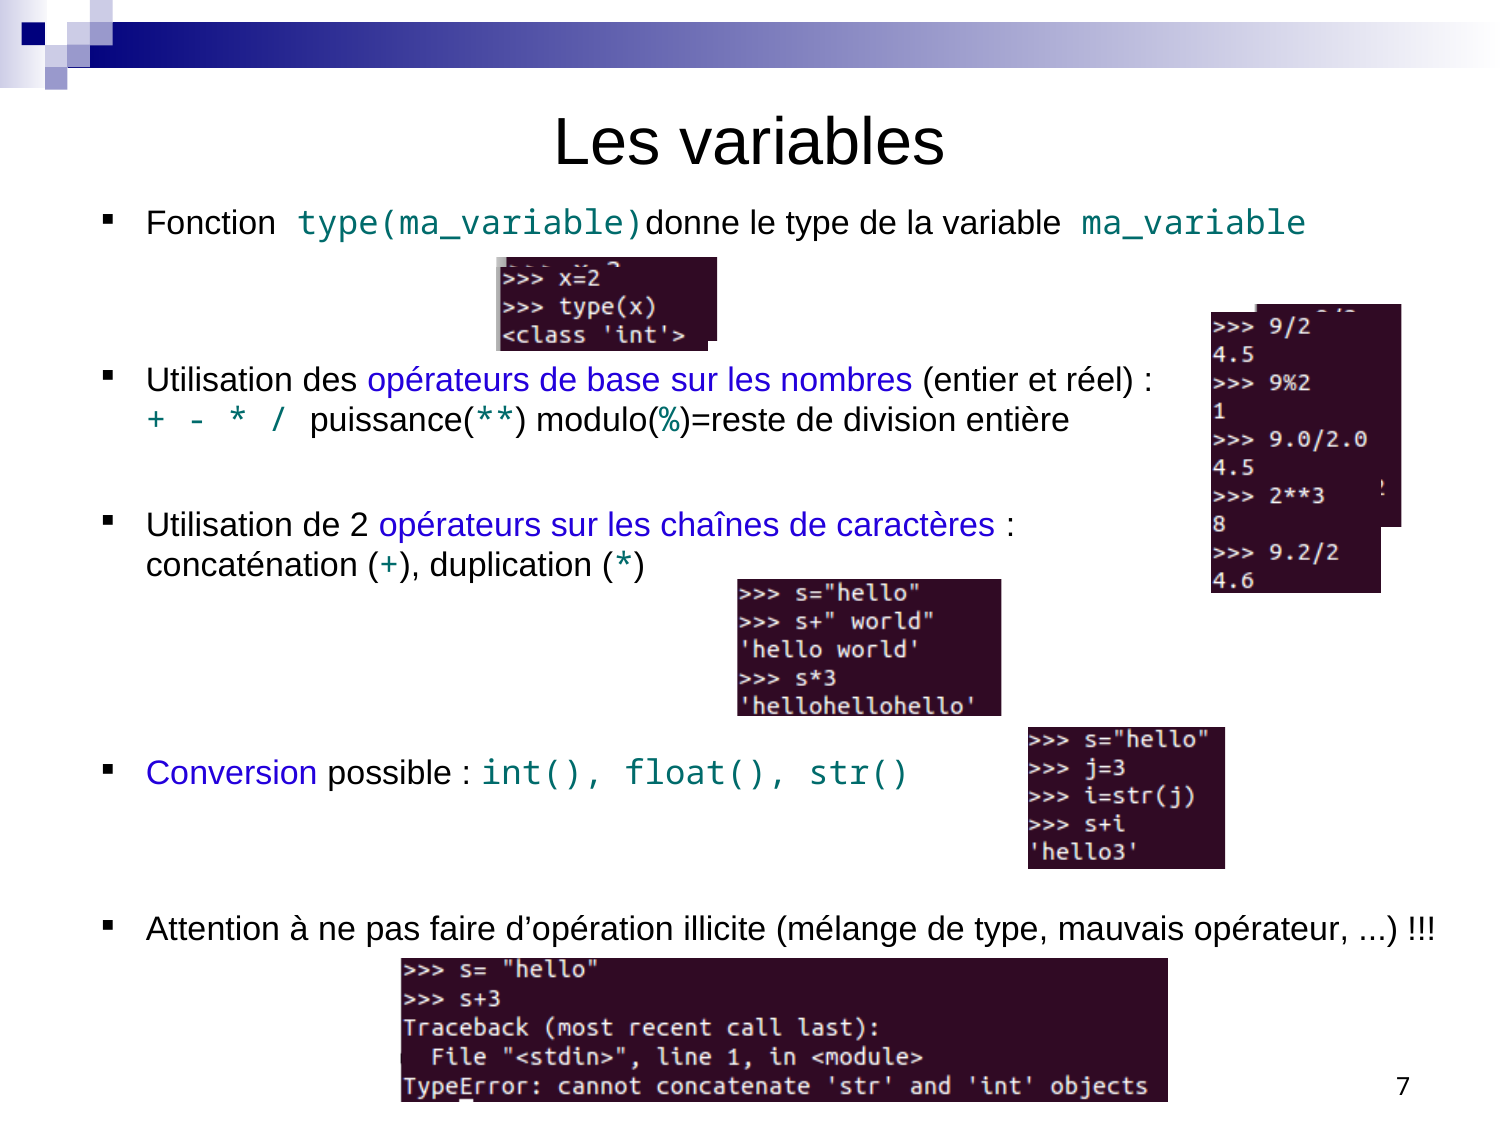

# Les variables
Fonction type(ma_variable)donne le type de la variable ma_variable
Utilisation des opérateurs de base sur les nombres (entier et réel) :
+ - * / puissance(**) modulo(%)=reste de division entière
Utilisation de 2 opérateurs sur les chaînes de caractères :
concaténation (+), duplication (*)
Conversion possible : int(), float(), str()
Attention à ne pas faire d’opération illicite (mélange de type, mauvais opérateur, ...) !!!
7